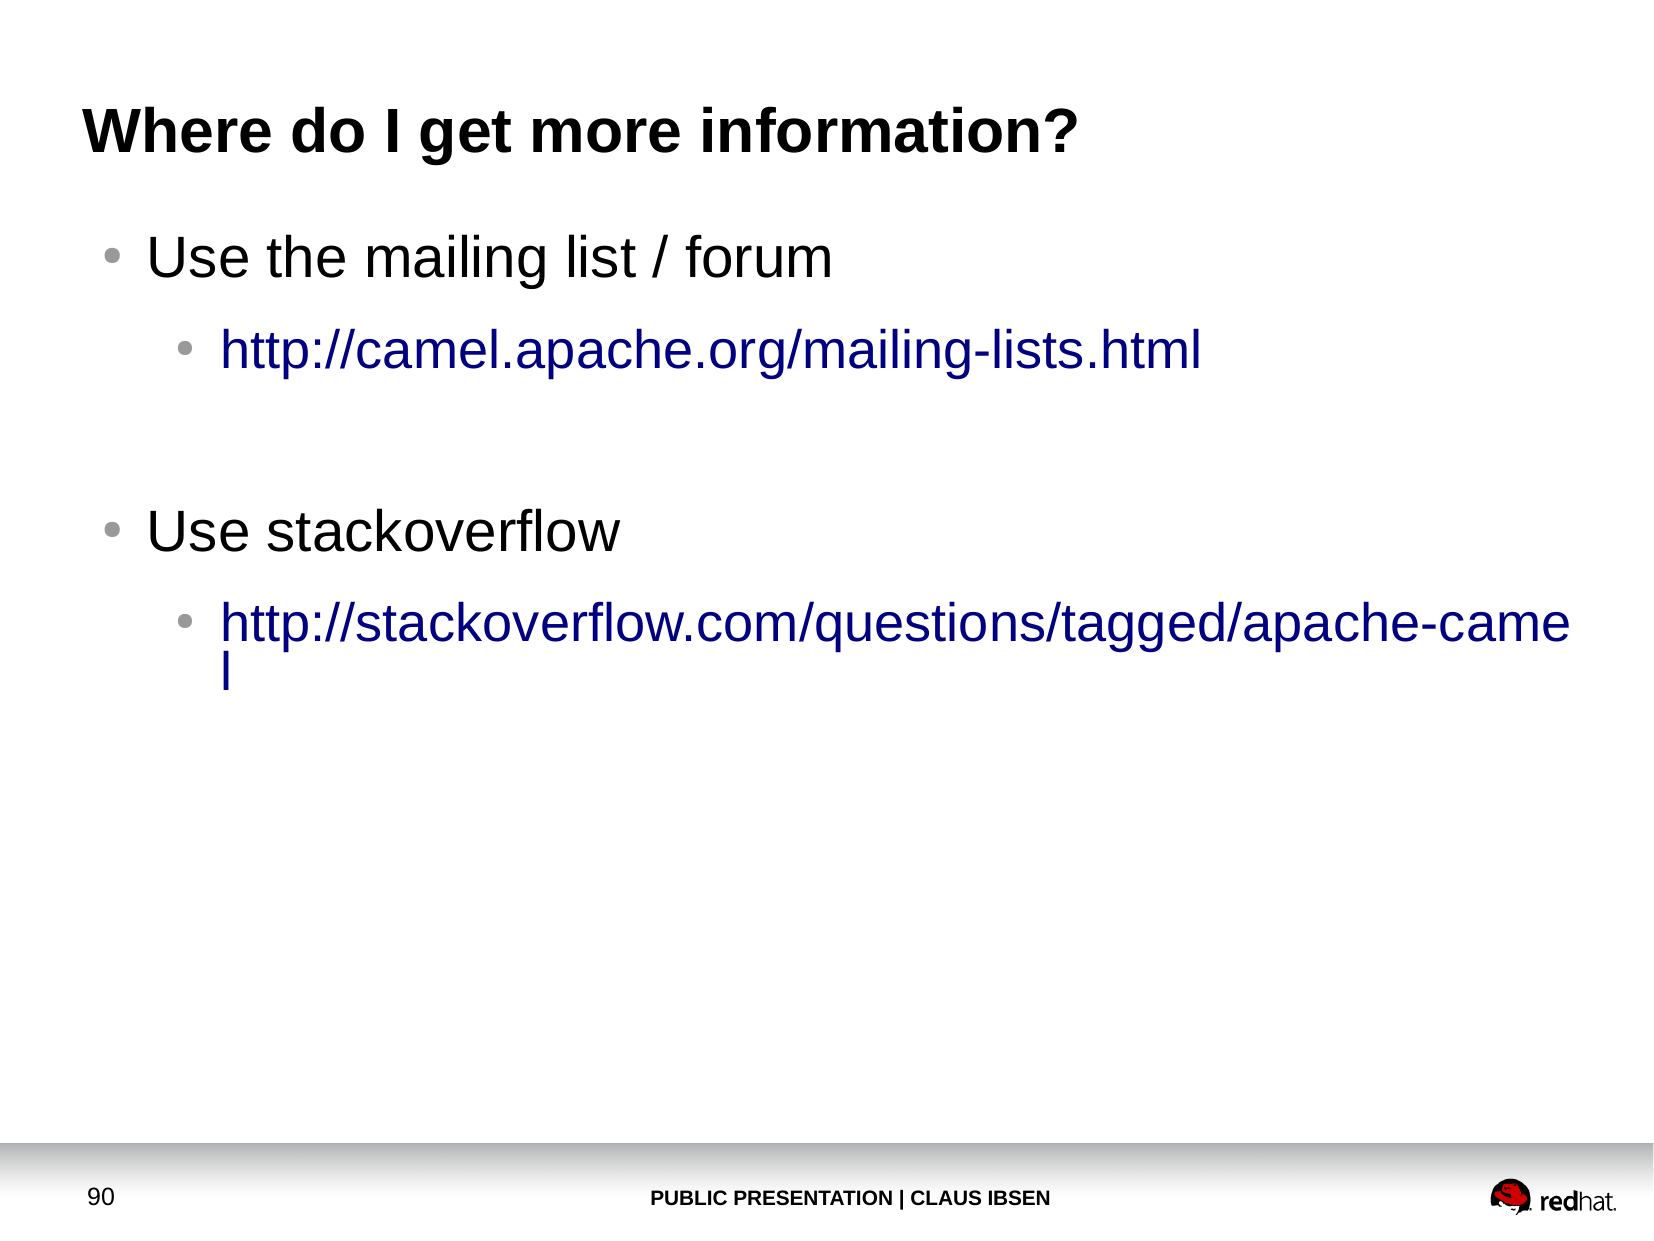

# Where do I get more information?
Use the mailing list / forum
http://camel.apache.org/mailing-lists.html
Use stackoverflow
http://stackoverflow.com/questions/tagged/apache-camel